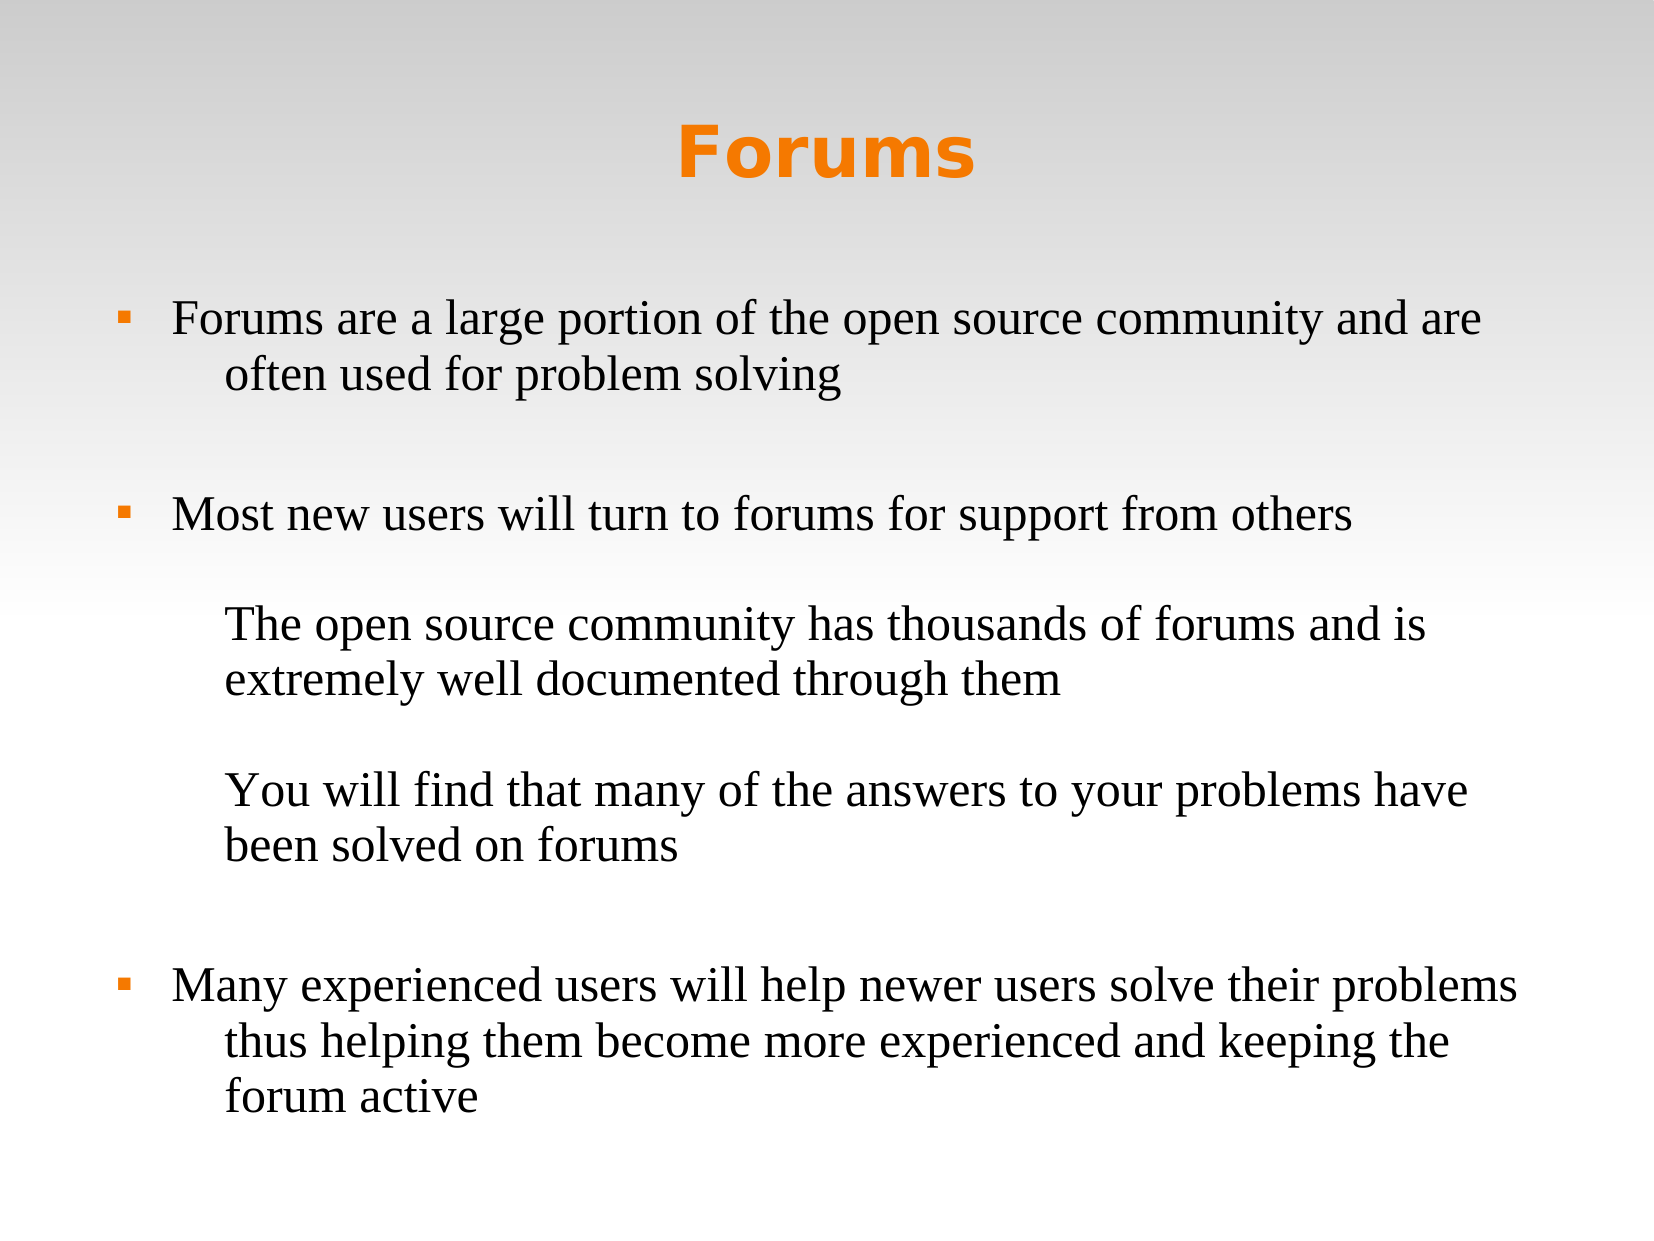

# Forums
Forums are a large portion of the open source community and are often used for problem solving
Most new users will turn to forums for support from others
The open source community has thousands of forums and is extremely well documented through them
You will find that many of the answers to your problems have been solved on forums
Many experienced users will help newer users solve their problems thus helping them become more experienced and keeping the forum active